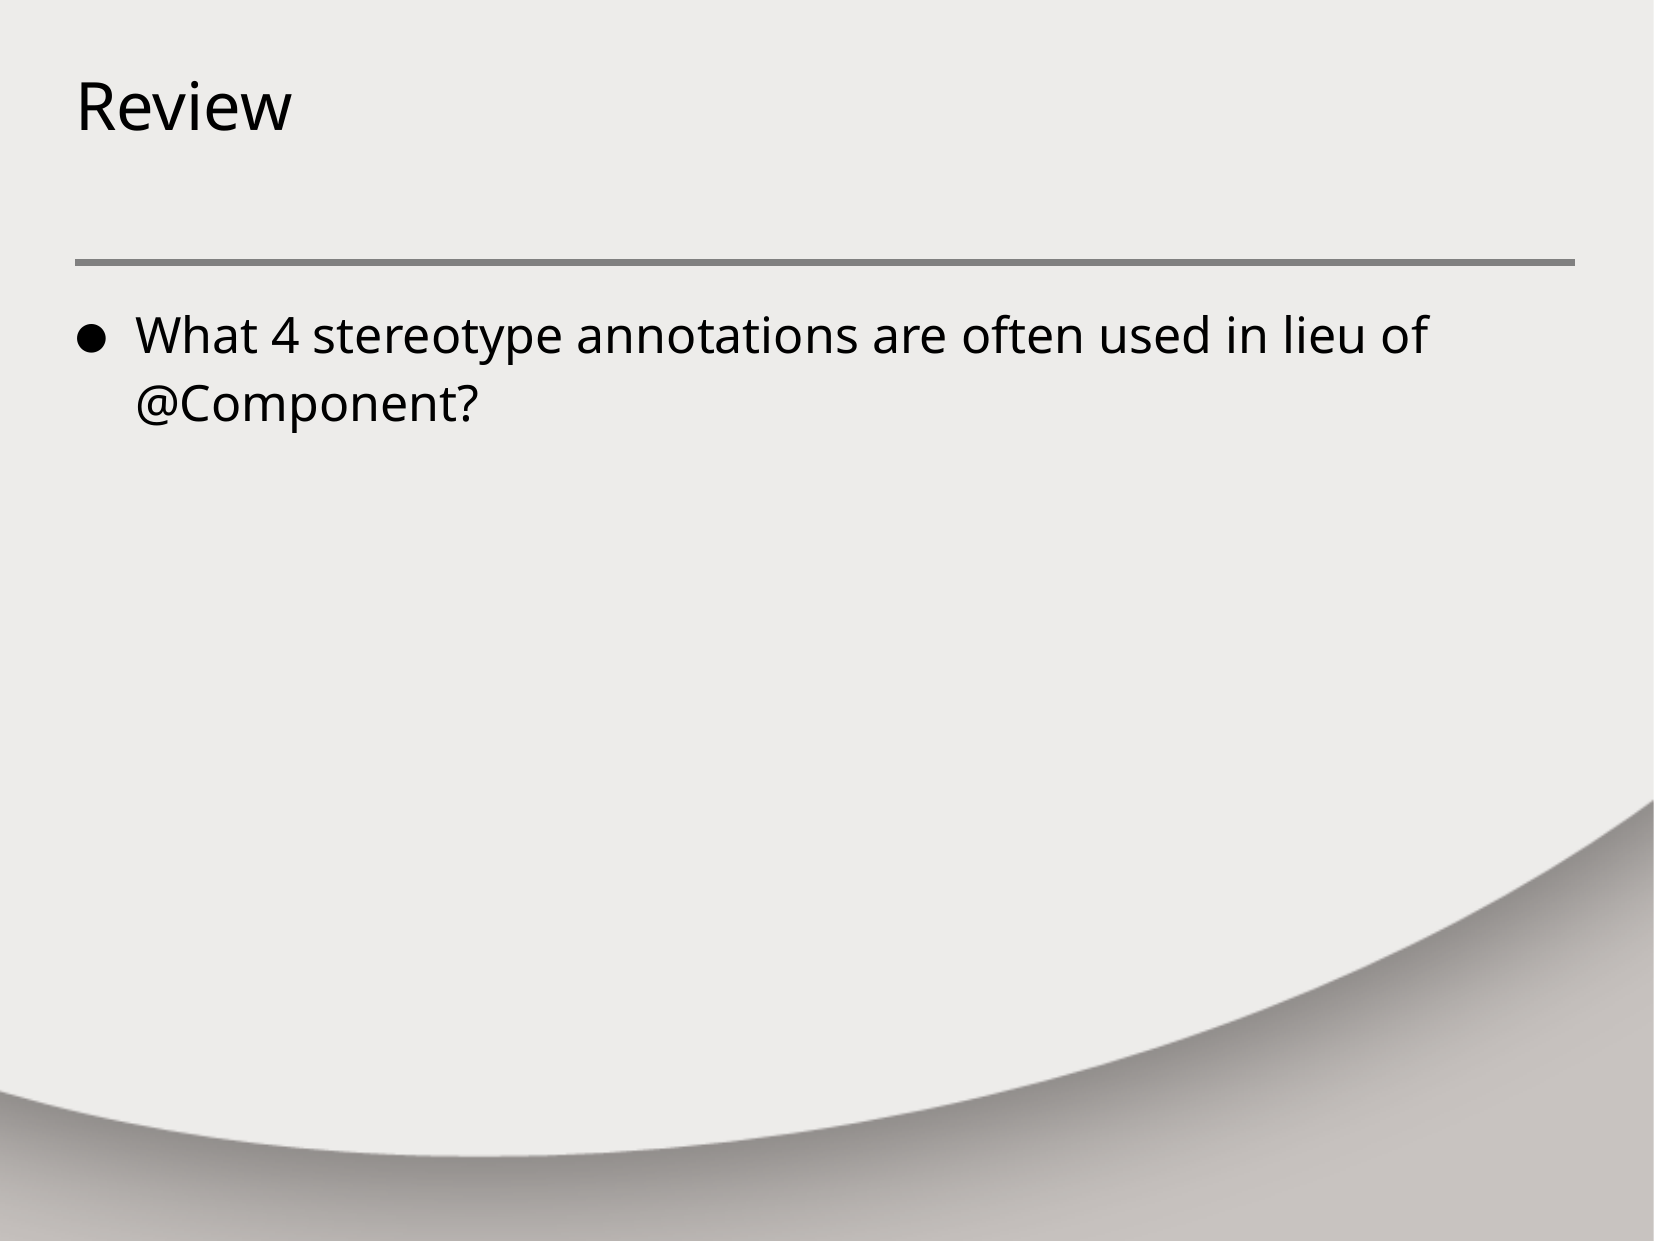

# Review
What 4 stereotype annotations are often used in lieu of @Component?